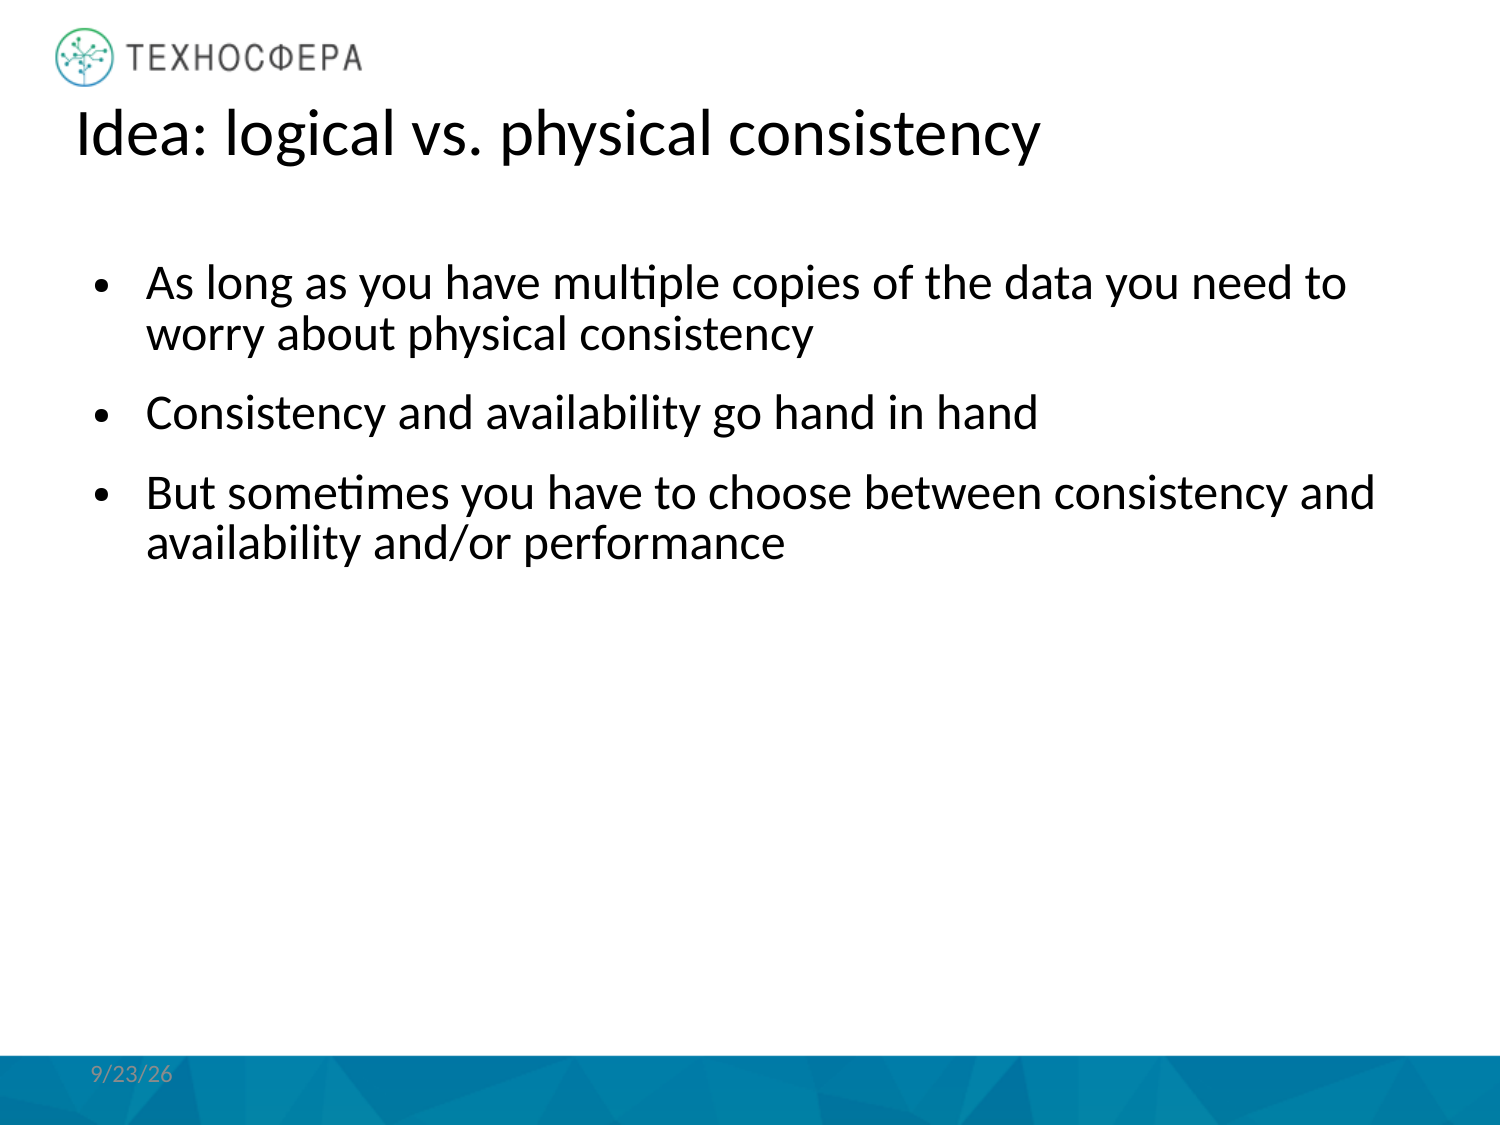

# Idea: logical vs. physical consistency
As long as you have multiple copies of the data you need to worry about physical consistency
Consistency and availability go hand in hand
But sometimes you have to choose between consistency and availability and/or performance